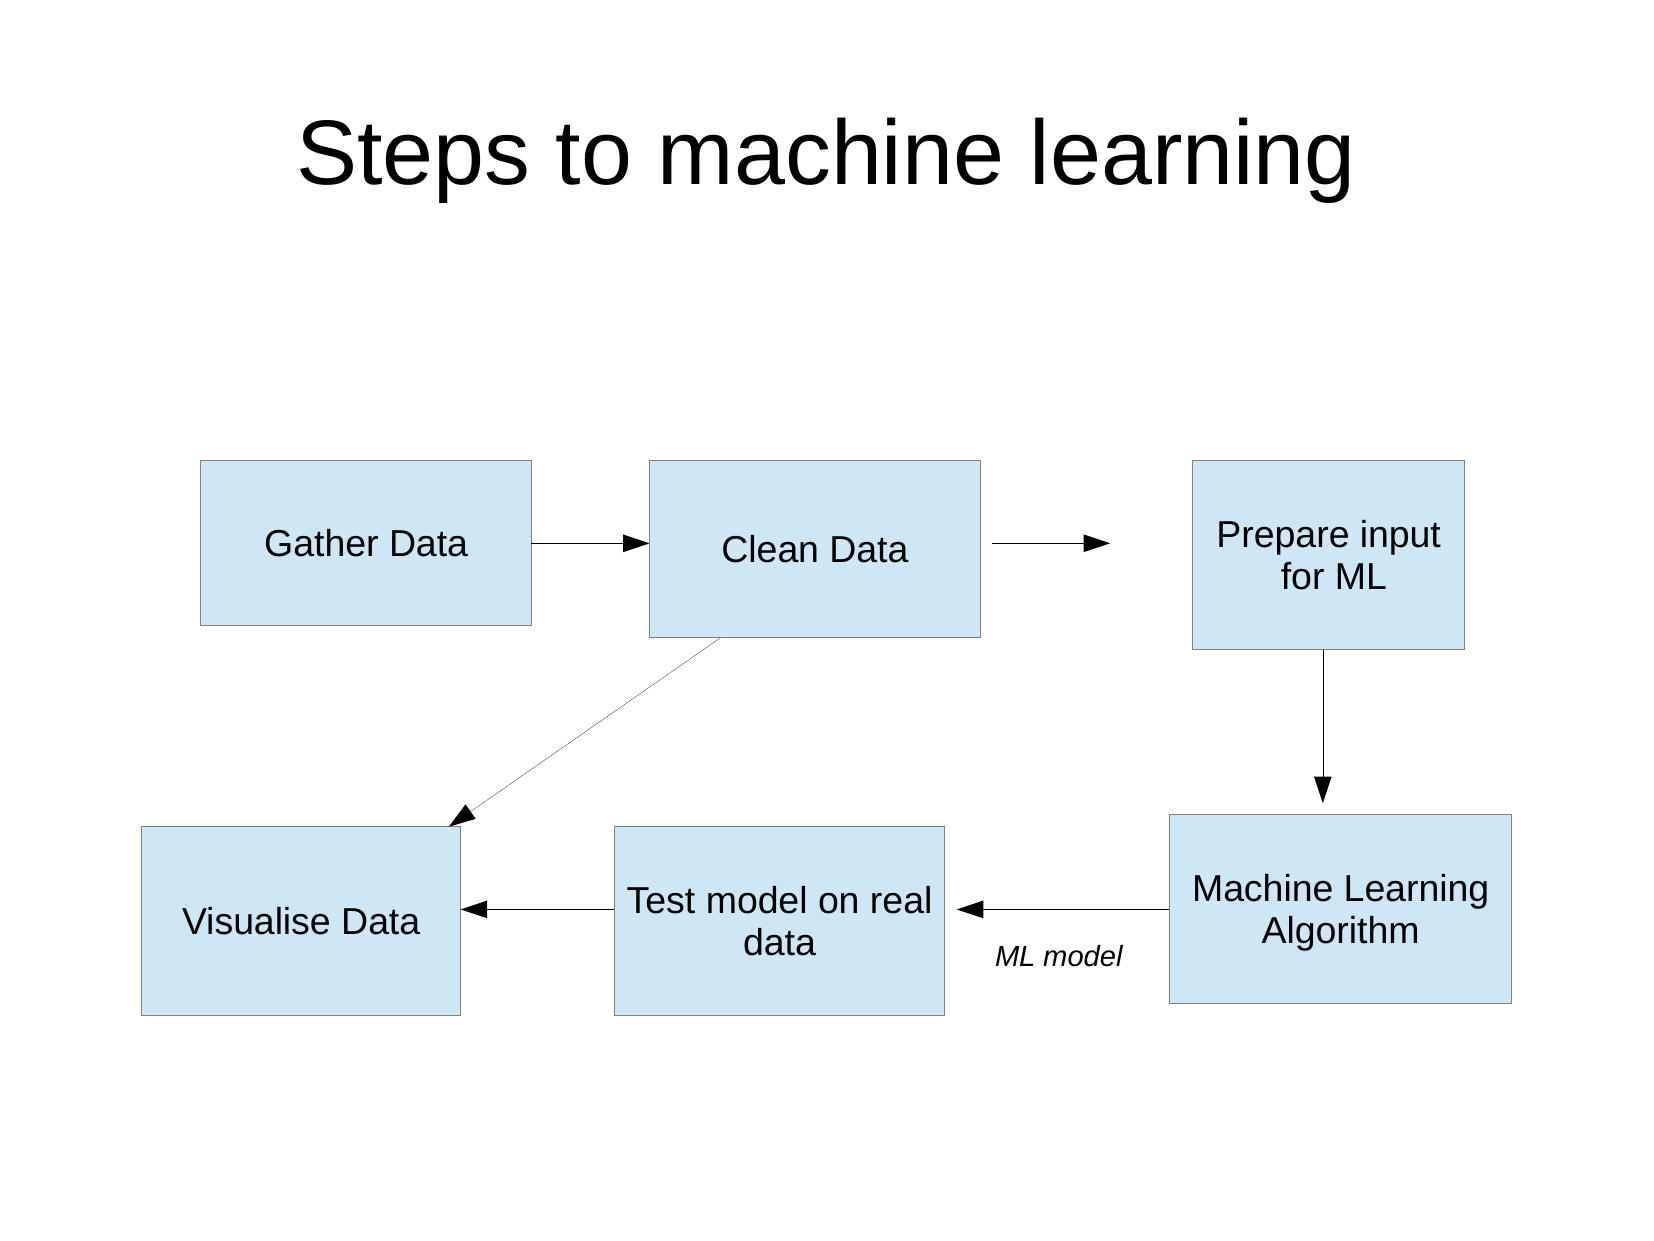

# Steps to machine learning
Gather Data
Clean Data
Prepare input
 for ML
Machine Learning
Algorithm
Visualise Data
Test model on real
data
ML model